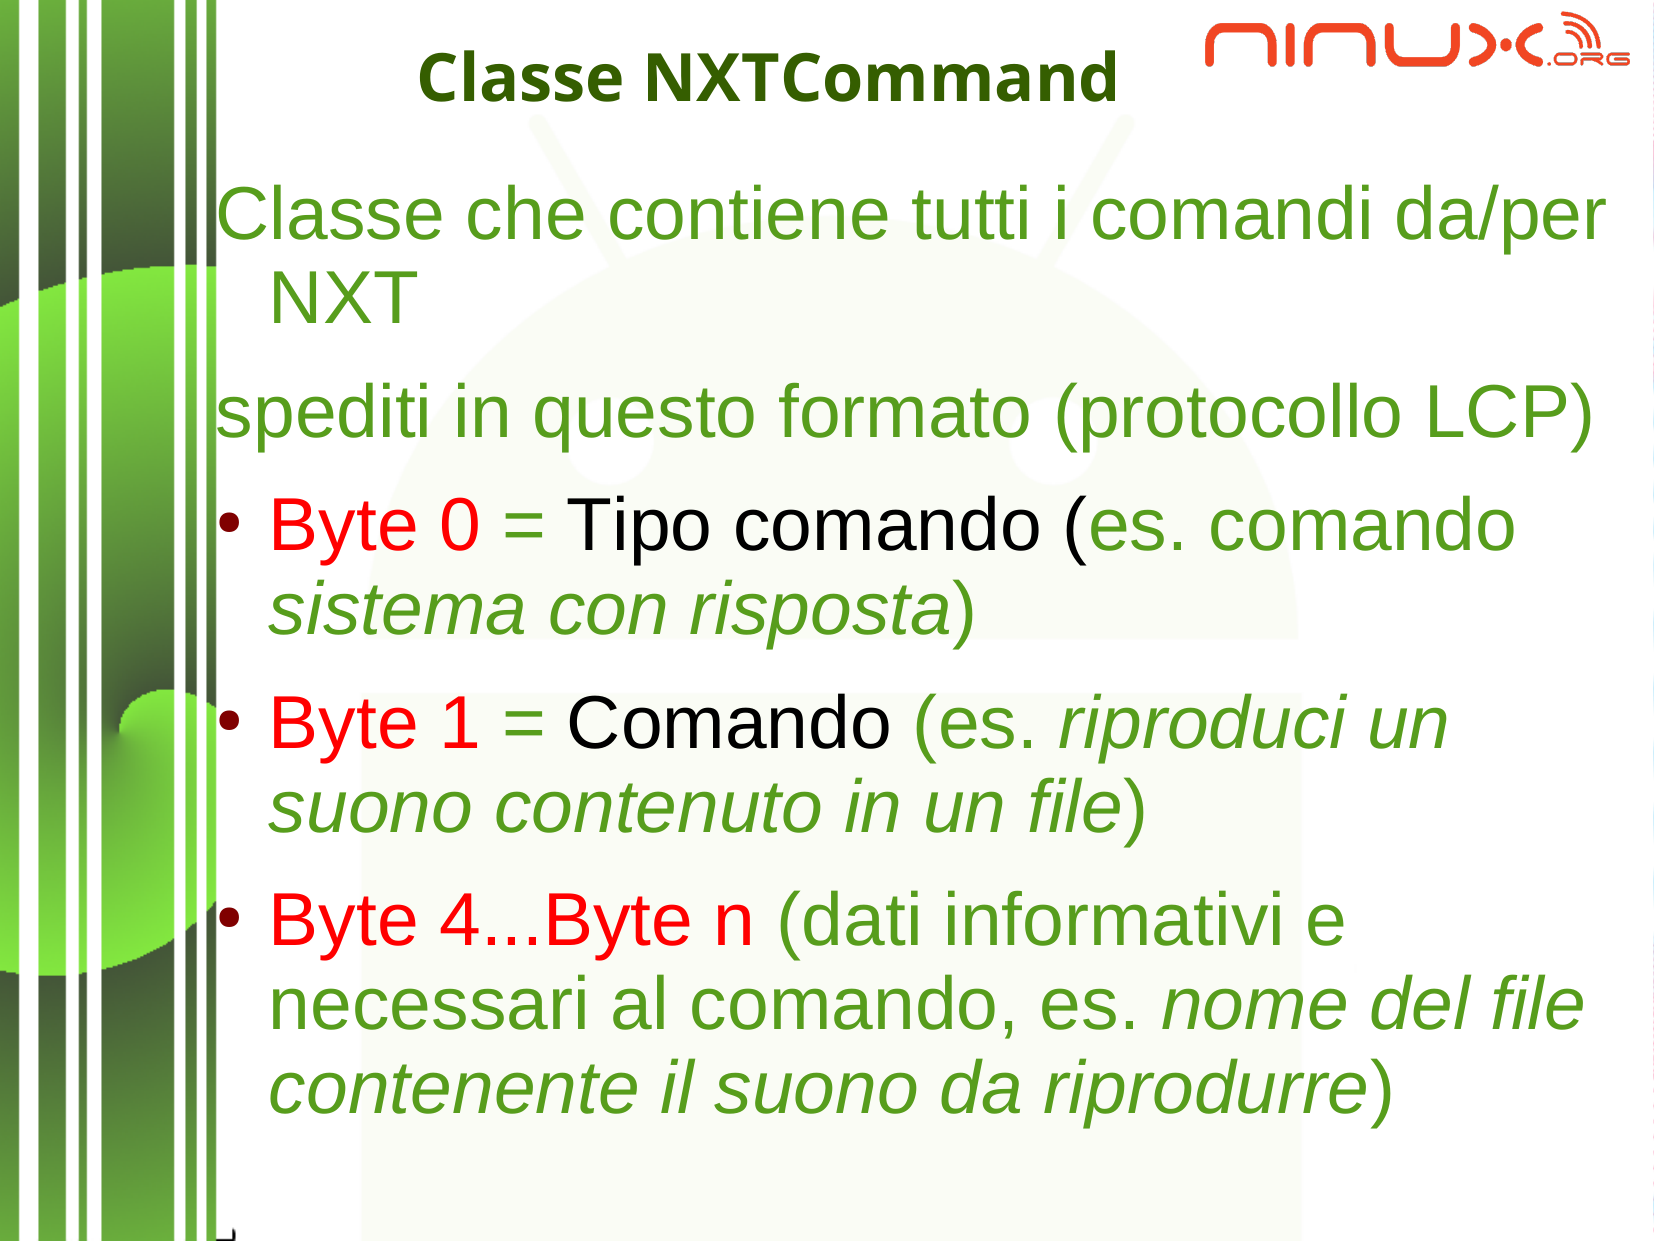

# Classe NXTCommand
Classe che contiene tutti i comandi da/per NXT
spediti in questo formato (protocollo LCP)
Byte 0 = Tipo comando (es. comando sistema con risposta)
Byte 1 = Comando (es. riproduci un suono contenuto in un file)
Byte 4...Byte n (dati informativi e necessari al comando, es. nome del file contenente il suono da riprodurre)